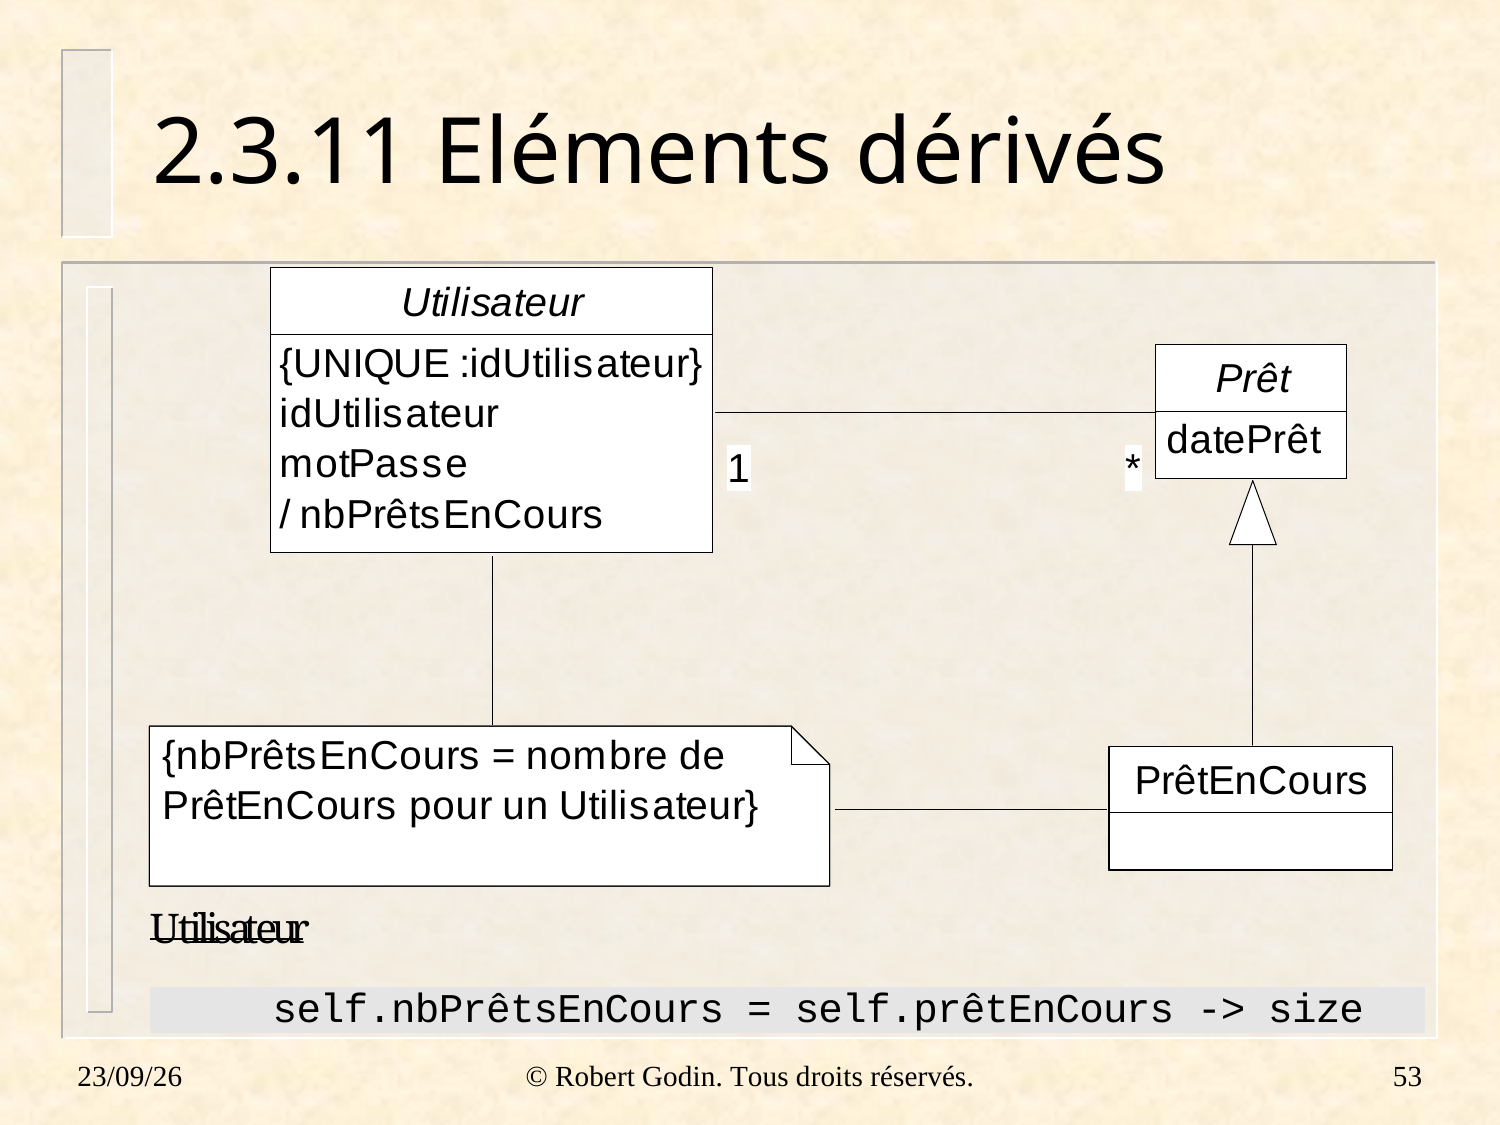

# 2.3.11 Eléments dérivés
© Robert Godin. Tous droits réservés.